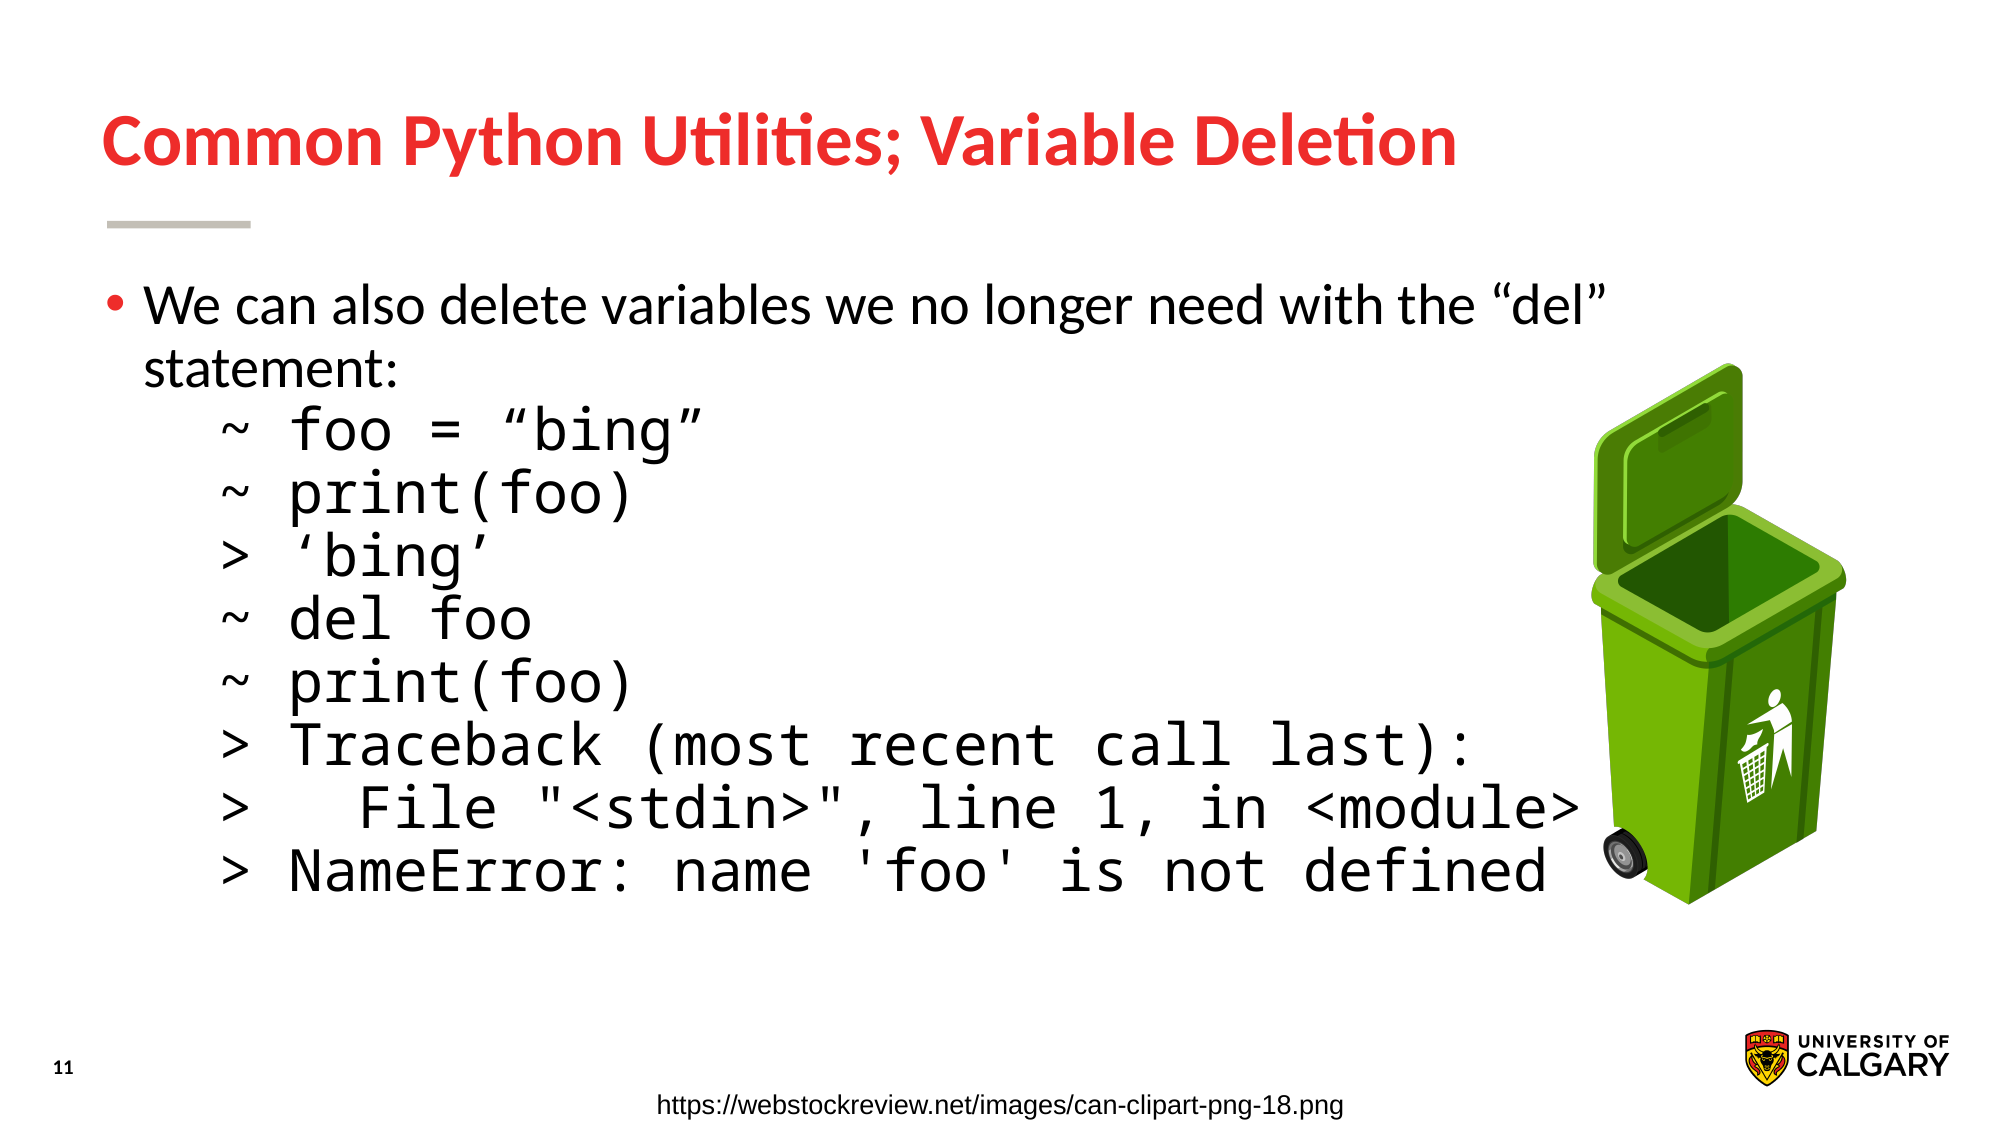

# Common Python Utilities; Variable Deletion
We can also delete variables we no longer need with the “del” statement:
	~ foo = “bing”
	~ print(foo)
	> ‘bing’
	~ del foo
	~ print(foo)
	> Traceback (most recent call last):
	> File "<stdin>", line 1, in <module>
	> NameError: name 'foo' is not defined
https://webstockreview.net/images/can-clipart-png-18.png